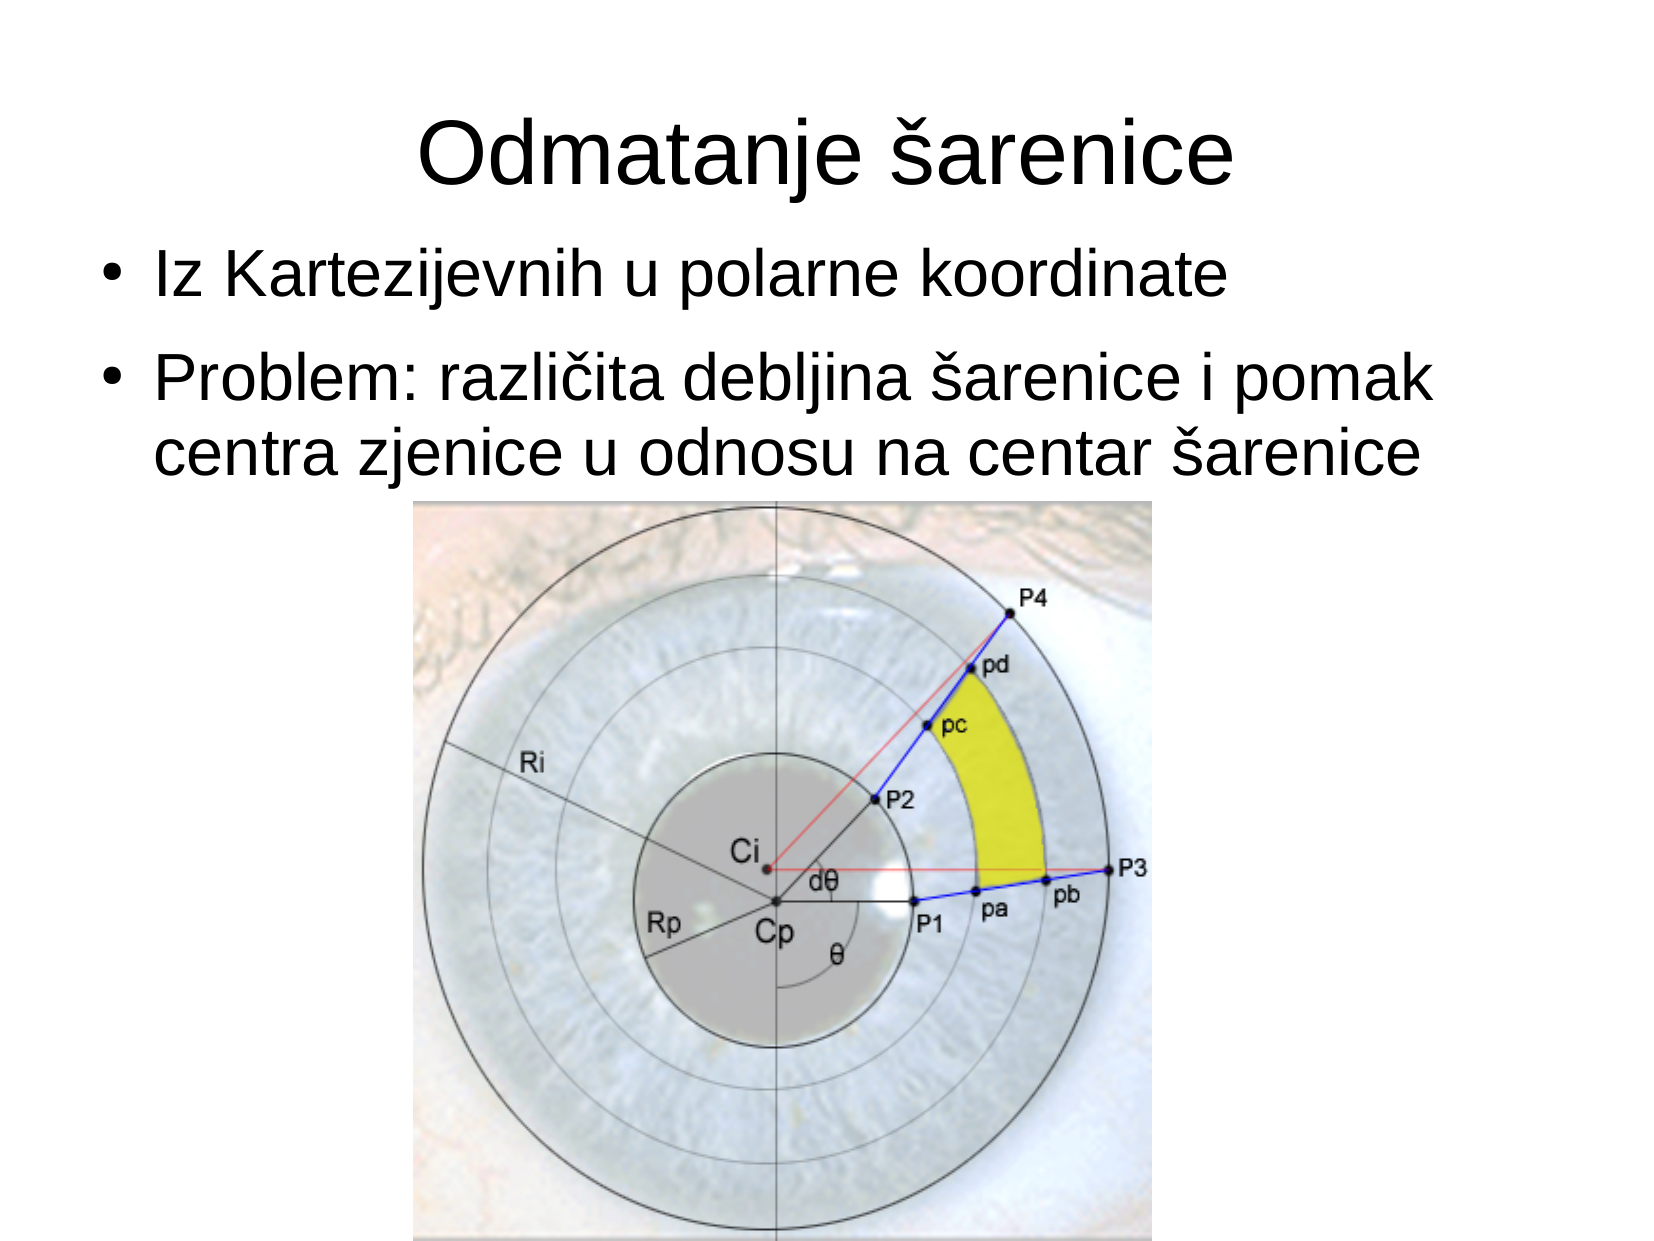

# Odmatanje šarenice
Iz Kartezijevnih u polarne koordinate
Problem: različita debljina šarenice i pomak centra zjenice u odnosu na centar šarenice